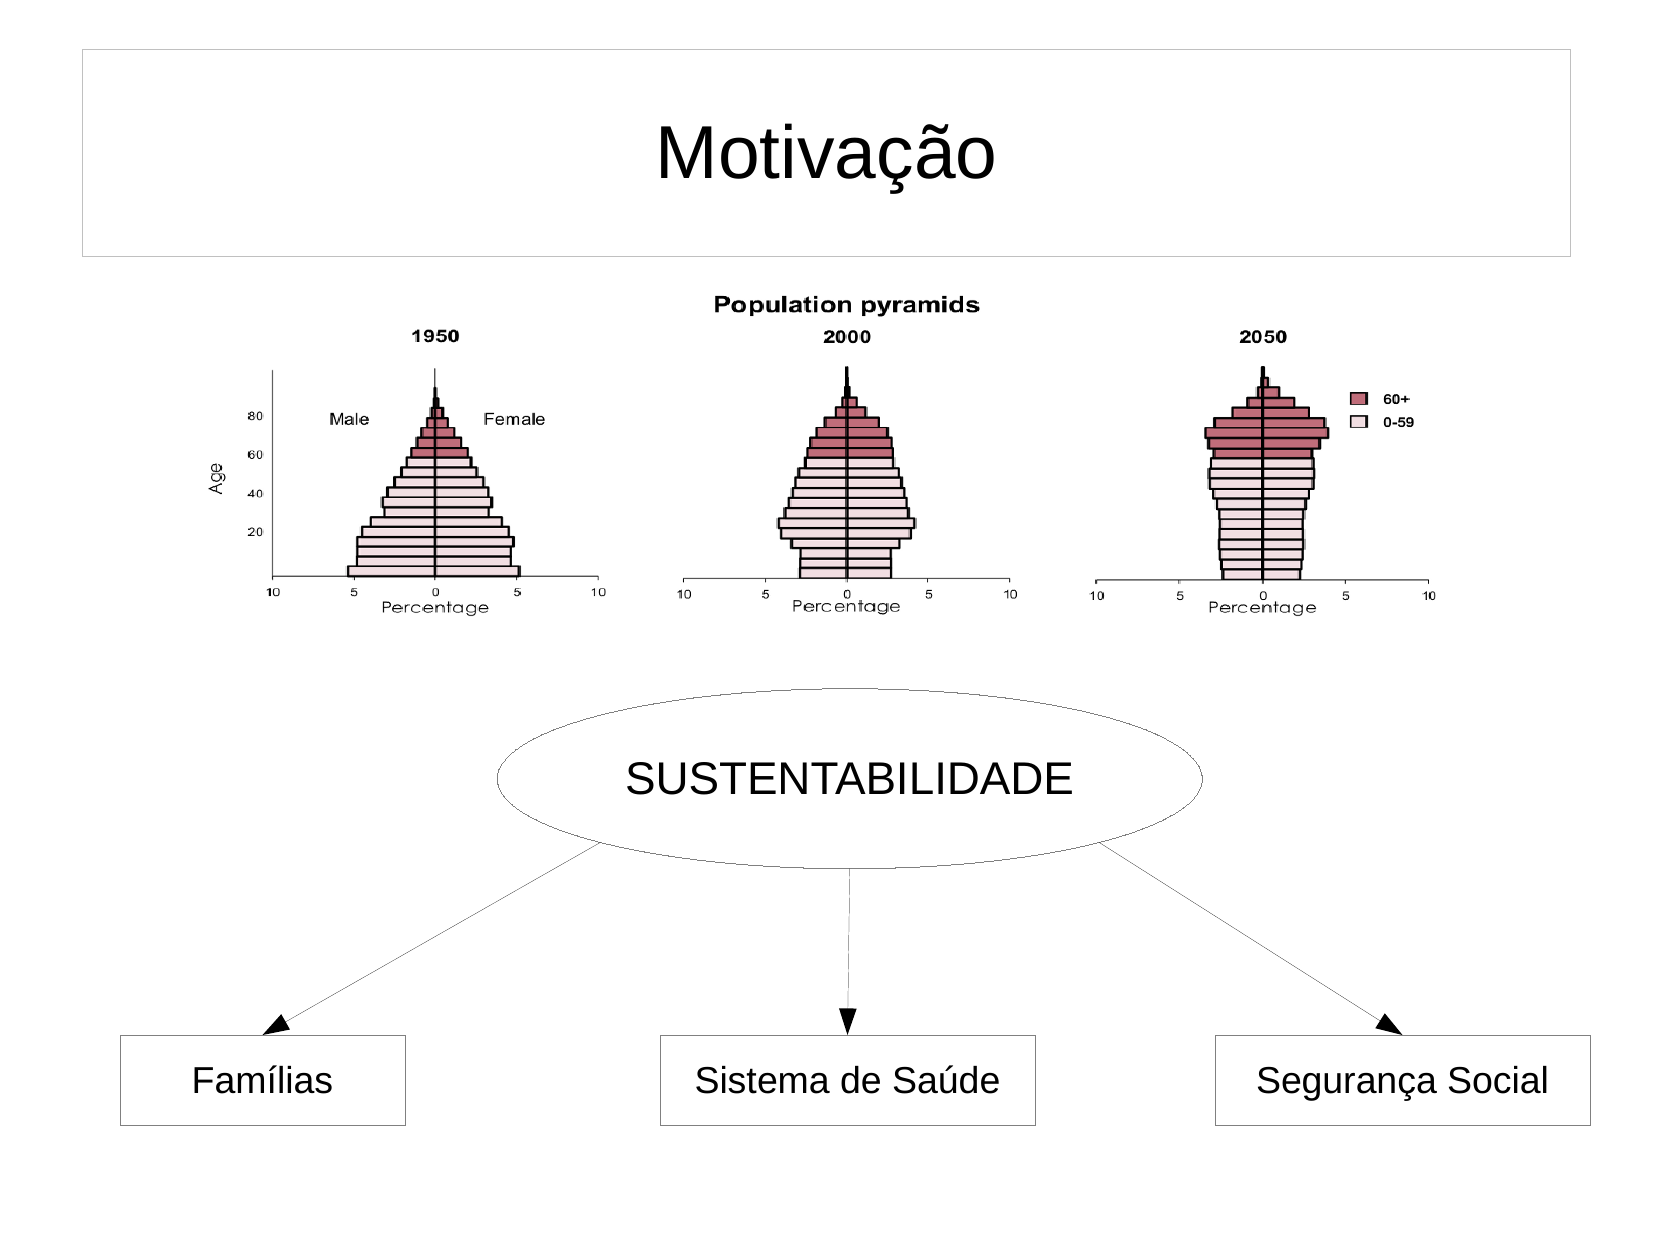

# Motivação
SUSTENTABILIDADE
Famílias
Sistema de Saúde
Segurança Social